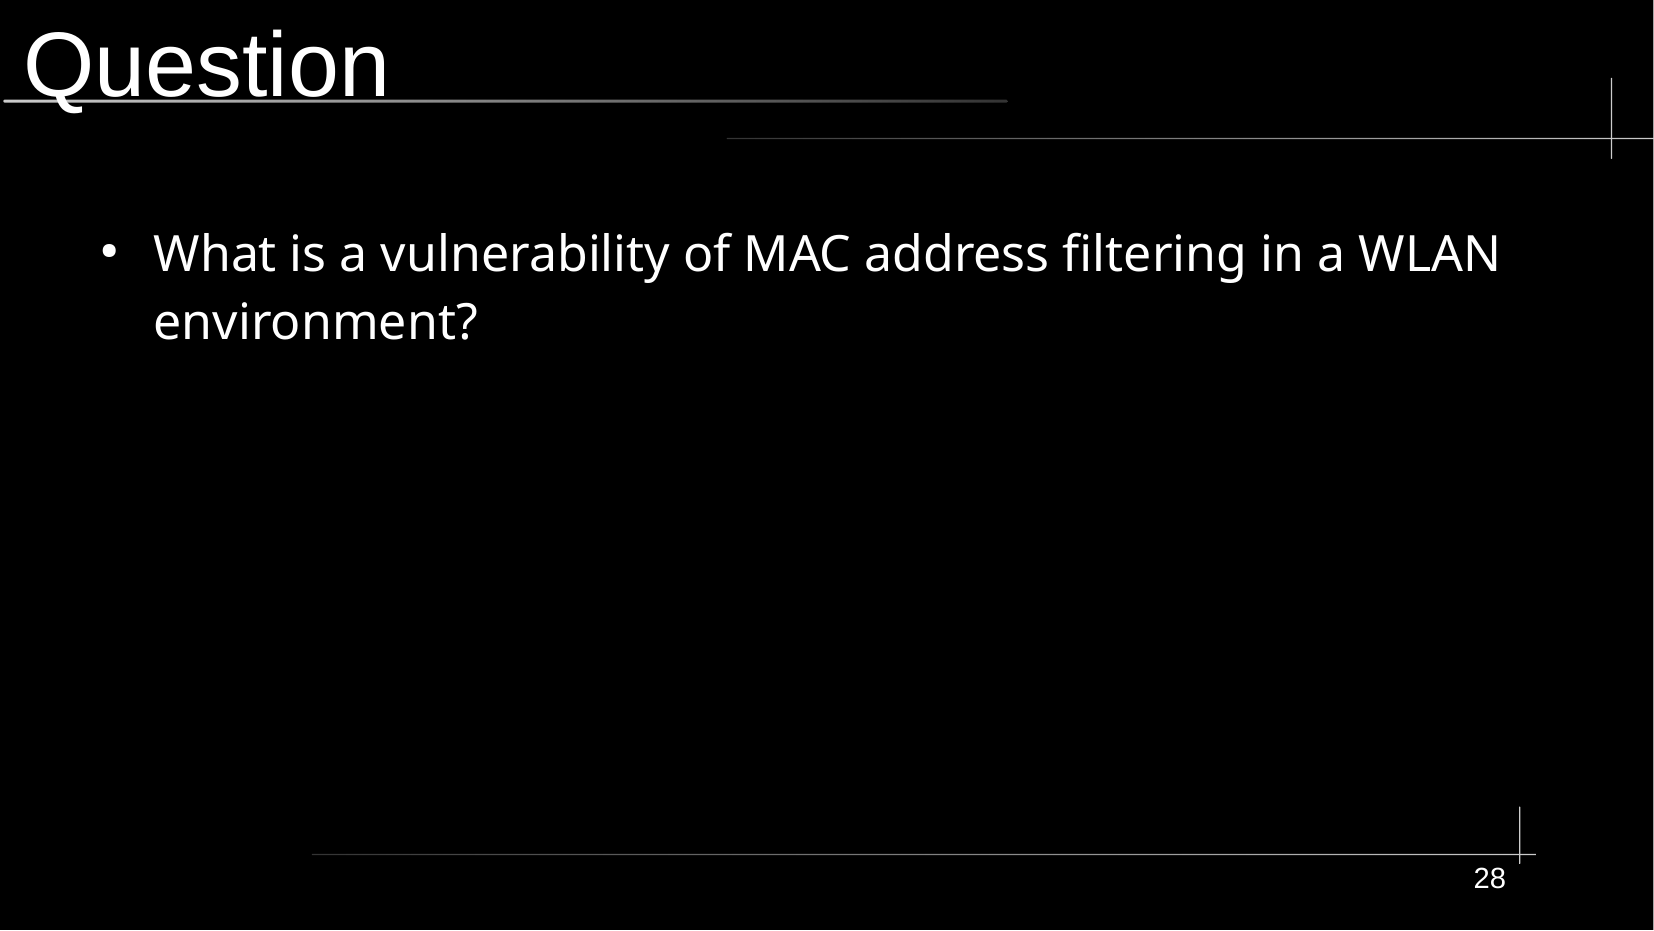

# Question
What is a vulnerability of MAC address filtering in a WLAN environment?
28